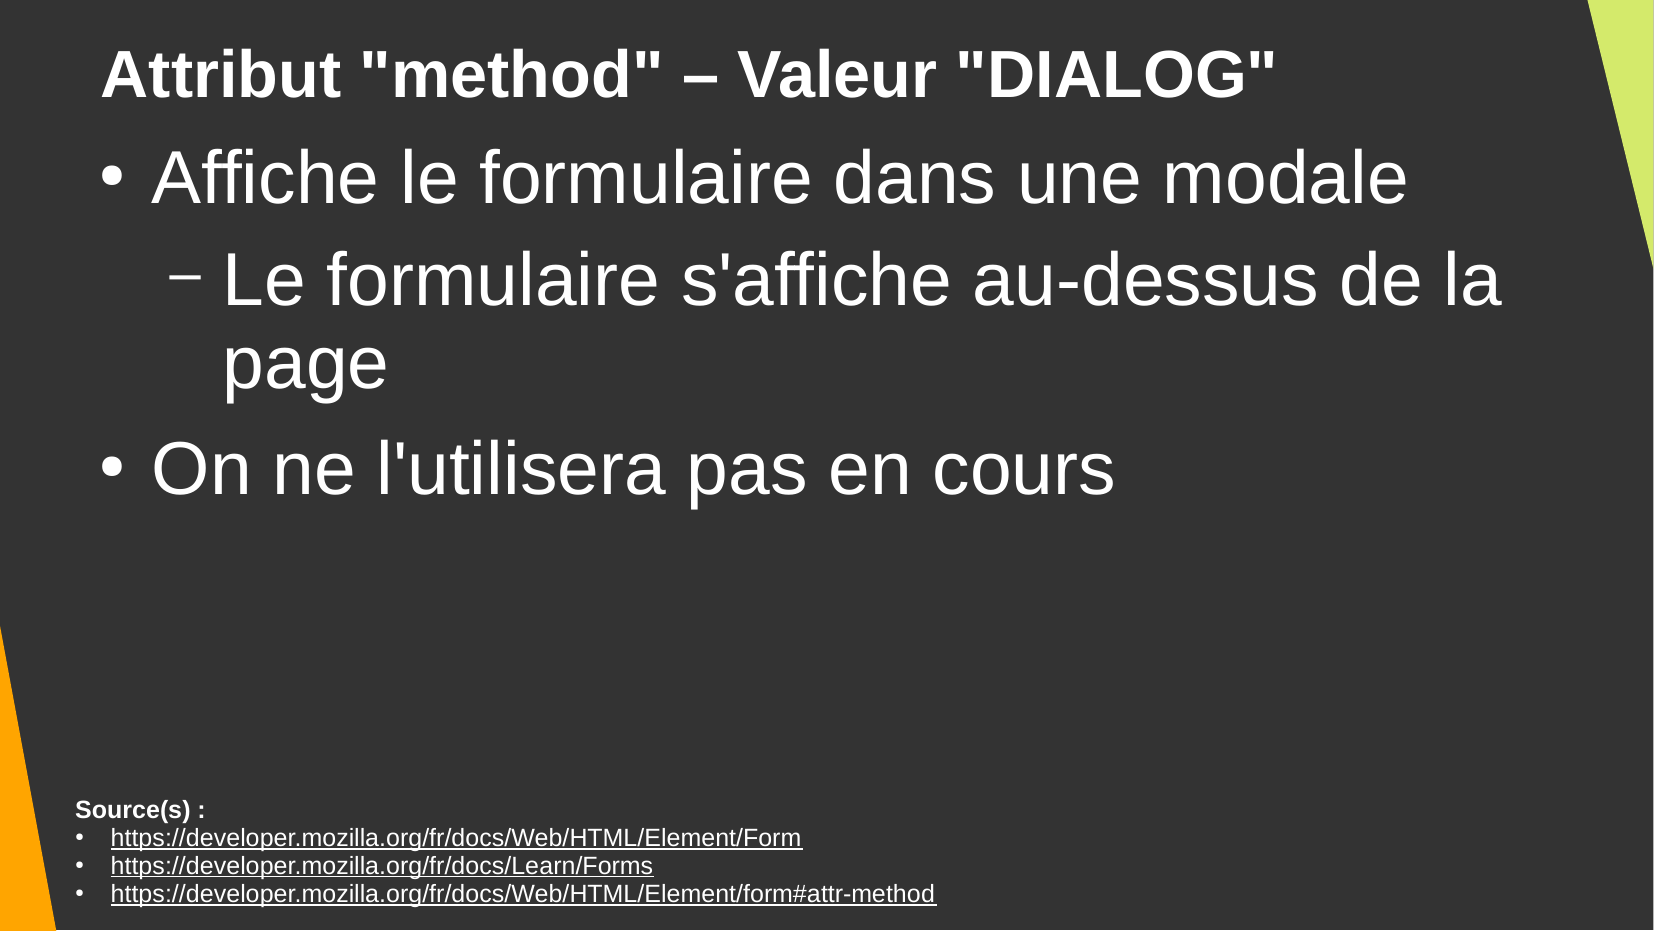

# Attribut "method" – Valeur "DIALOG"
Affiche le formulaire dans une modale
Le formulaire s'affiche au-dessus de la page
On ne l'utilisera pas en cours
Source(s) :
https://developer.mozilla.org/fr/docs/Web/HTML/Element/Form
https://developer.mozilla.org/fr/docs/Learn/Forms
https://developer.mozilla.org/fr/docs/Web/HTML/Element/form#attr-method